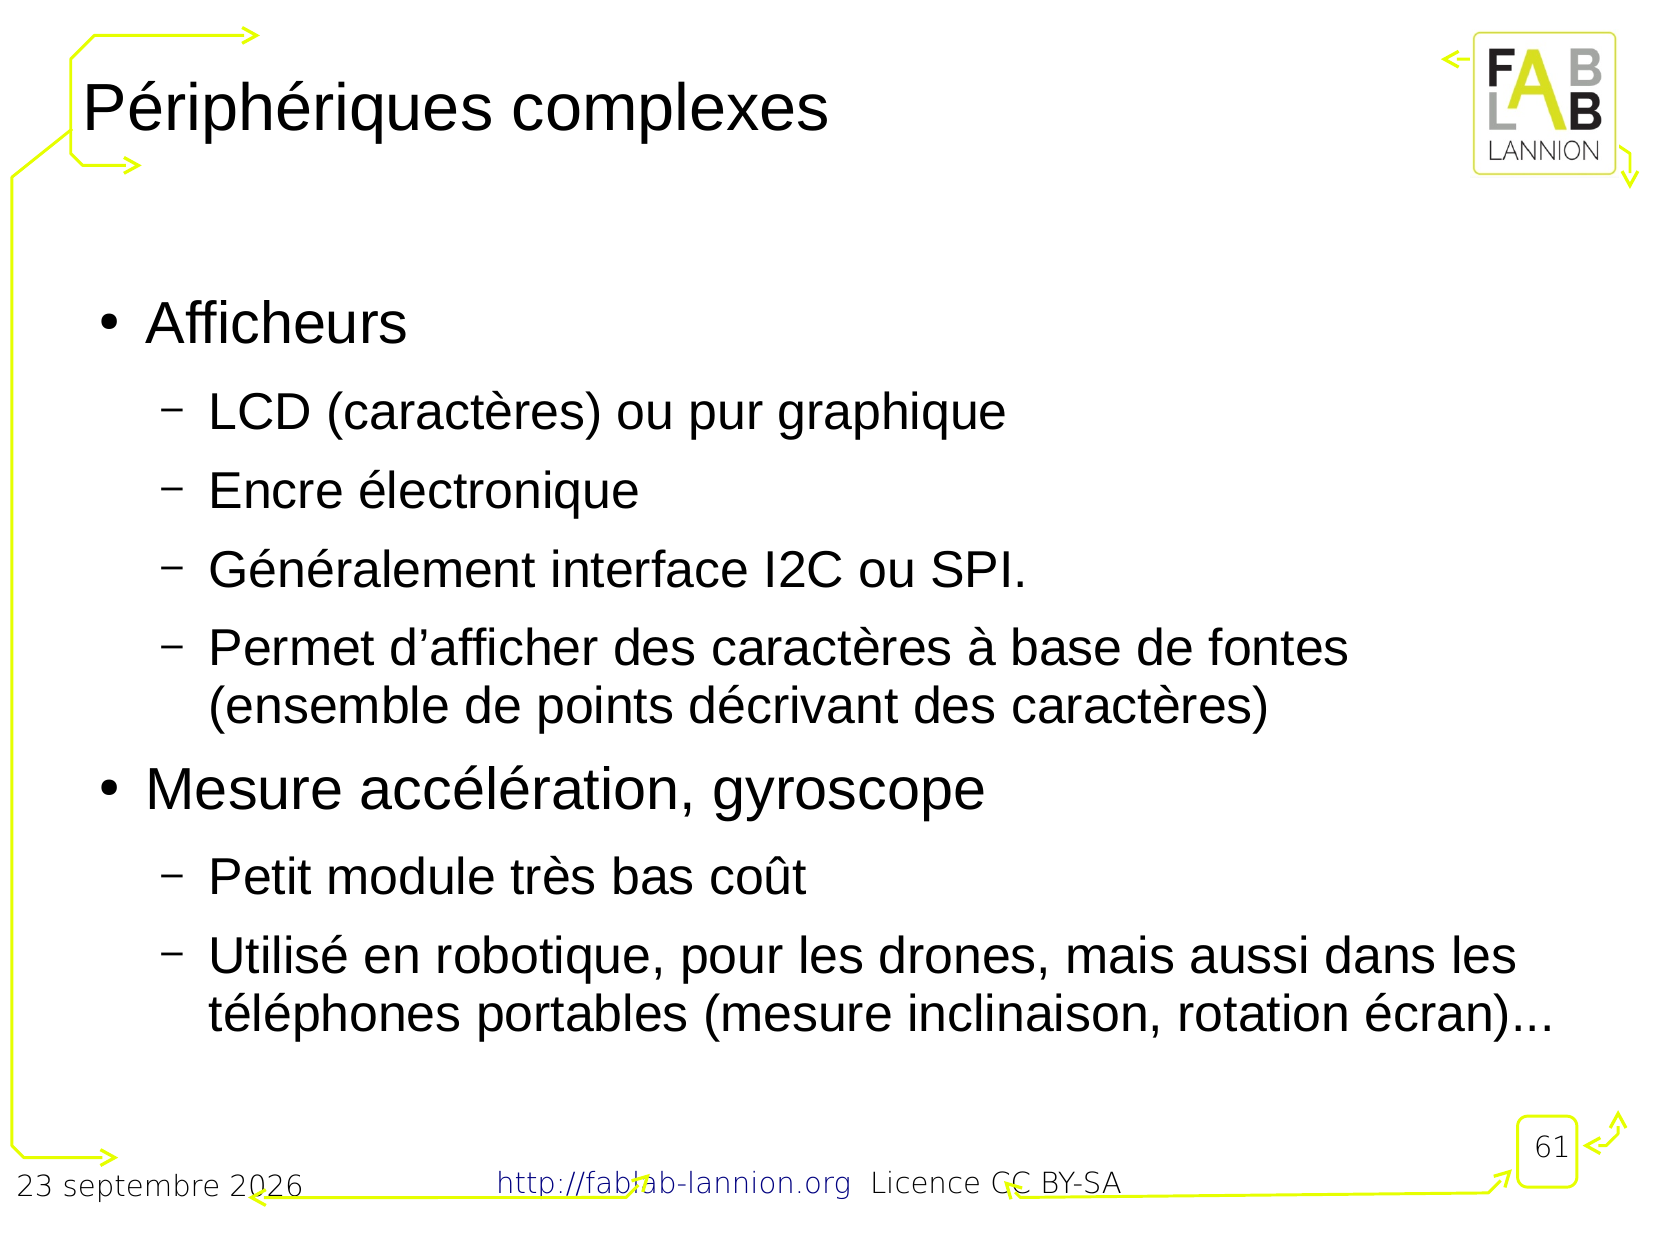

# Périphériques complexes
Afficheurs
LCD (caractères) ou pur graphique
Encre électronique
Généralement interface I2C ou SPI.
Permet d’afficher des caractères à base de fontes (ensemble de points décrivant des caractères)
Mesure accélération, gyroscope
Petit module très bas coût
Utilisé en robotique, pour les drones, mais aussi dans les téléphones portables (mesure inclinaison, rotation écran)...
61